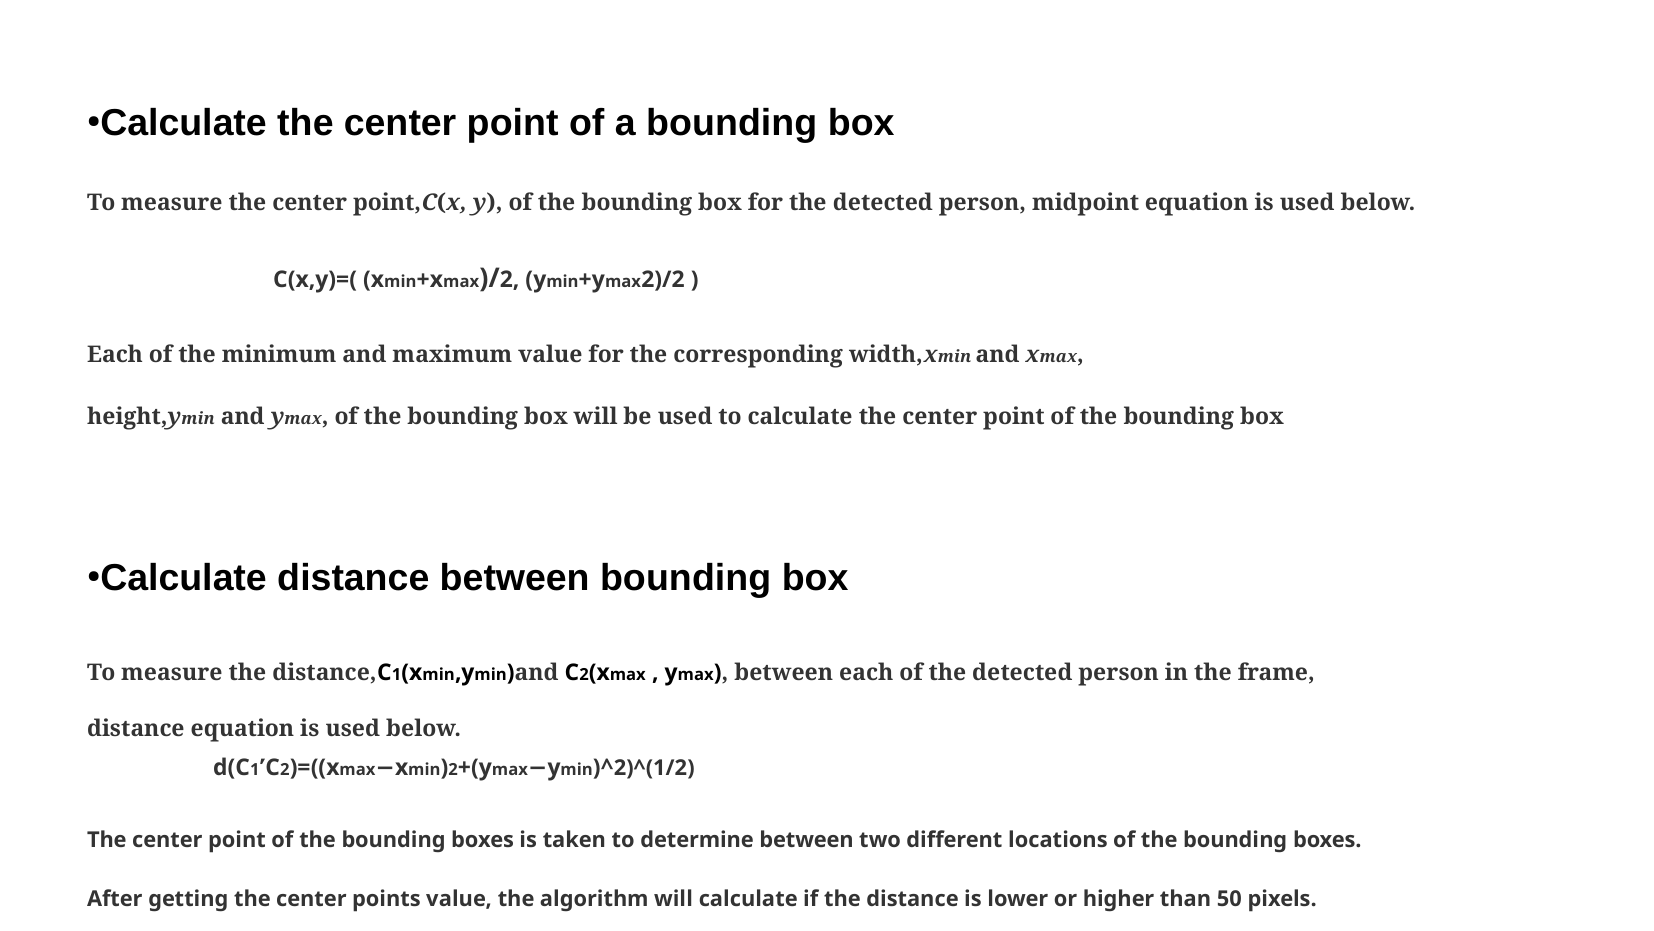

Calculate the center point of a bounding box
To measure the center point,C(x, y), of the bounding box for the detected person, midpoint equation is used below.
 C(x,y)=( (xmin+xmax)/2, (ymin+ymax2)/2 )
Each of the minimum and maximum value for the corresponding width,xmin and xmax,
height,ymin and ymax, of the bounding box will be used to calculate the center point of the bounding box
Calculate distance between bounding box
To measure the distance,C1(xmin,ymin)and C2(xmax , ymax), between each of the detected person in the frame,
distance equation is used below.
 d(C1′C2)=((xmax−xmin)2+(ymax−ymin)^2)^(1/2)
The center point of the bounding boxes is taken to determine between two different locations of the bounding boxes.
After getting the center points value, the algorithm will calculate if the distance is lower or higher than 50 pixels.